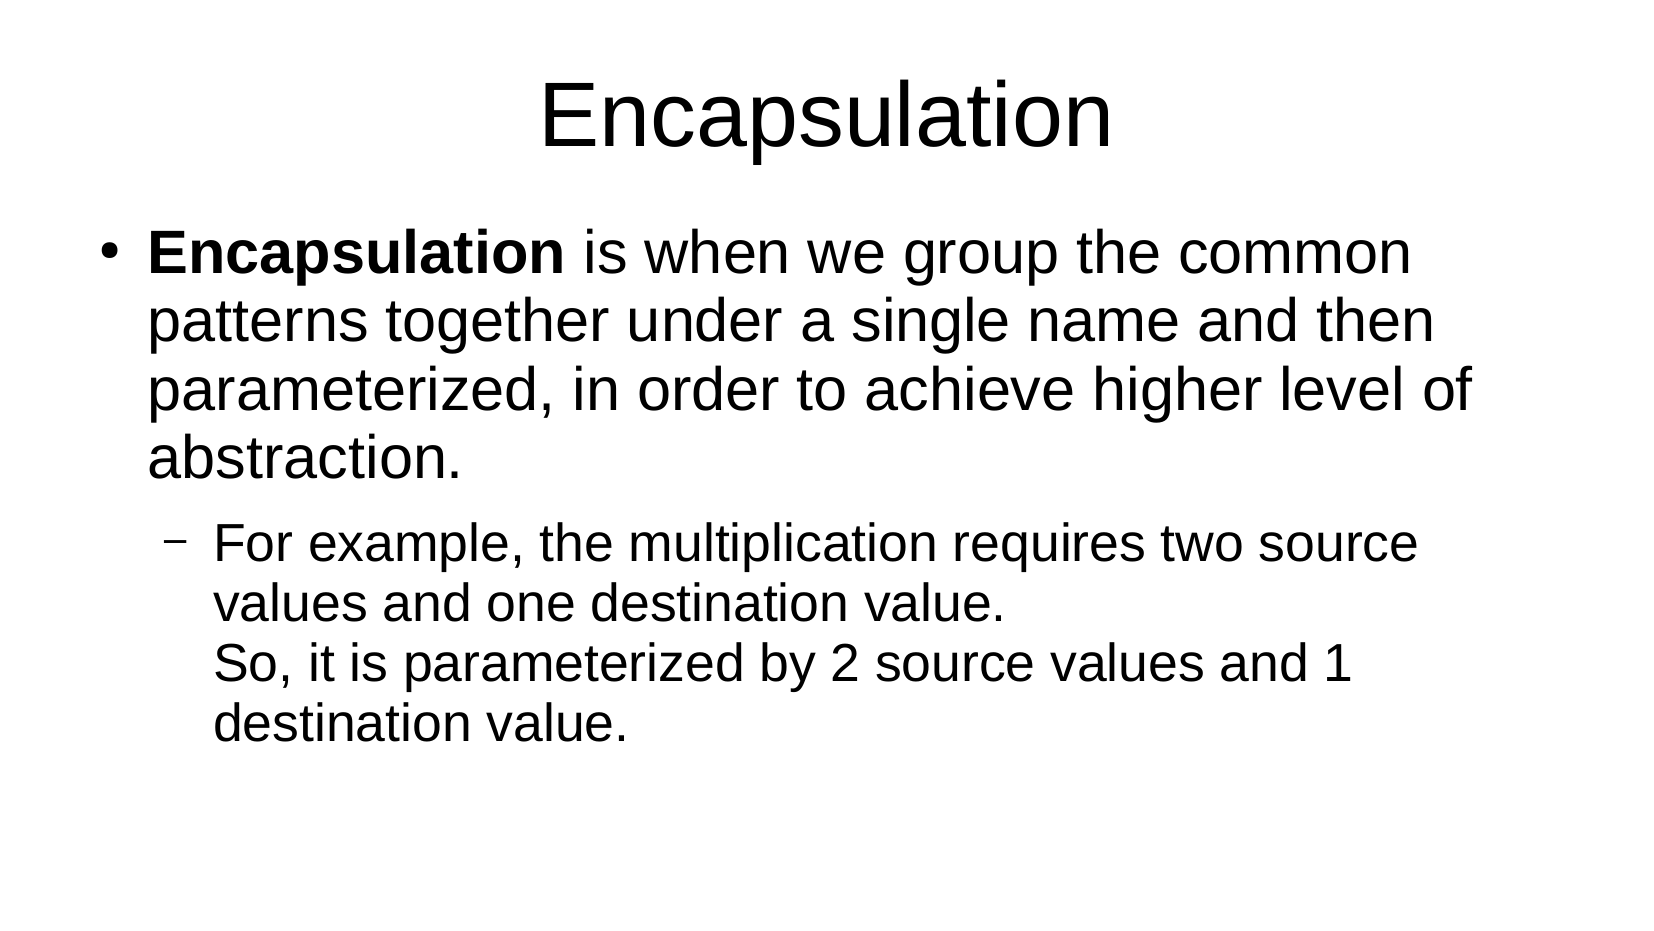

# Encapsulation
Encapsulation is when we group the common patterns together under a single name and then parameterized, in order to achieve higher level of abstraction.
For example, the multiplication requires two source values and one destination value.
So, it is parameterized by 2 source values and 1 destination value.